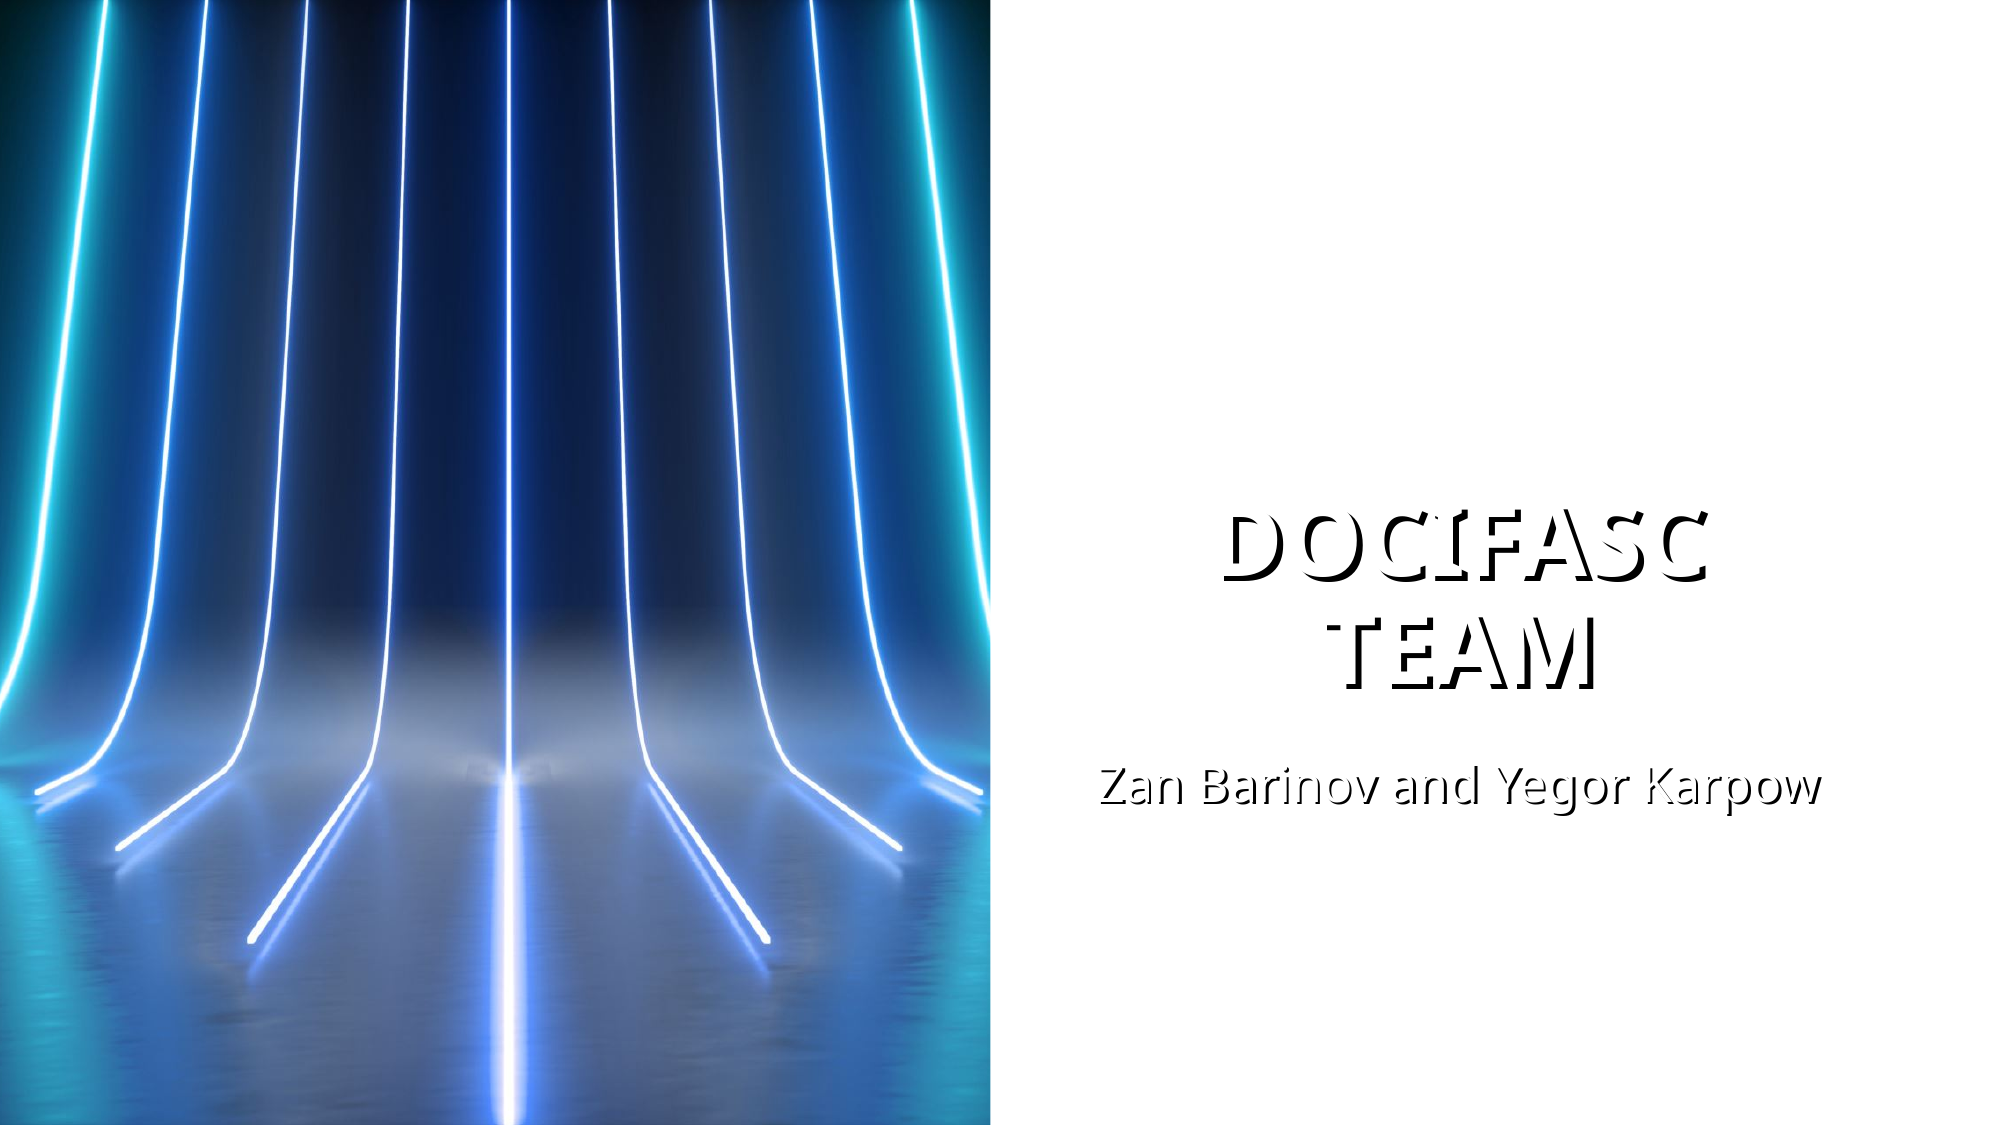

# Docifasc team
Zan Barinov and Yegor Karpow